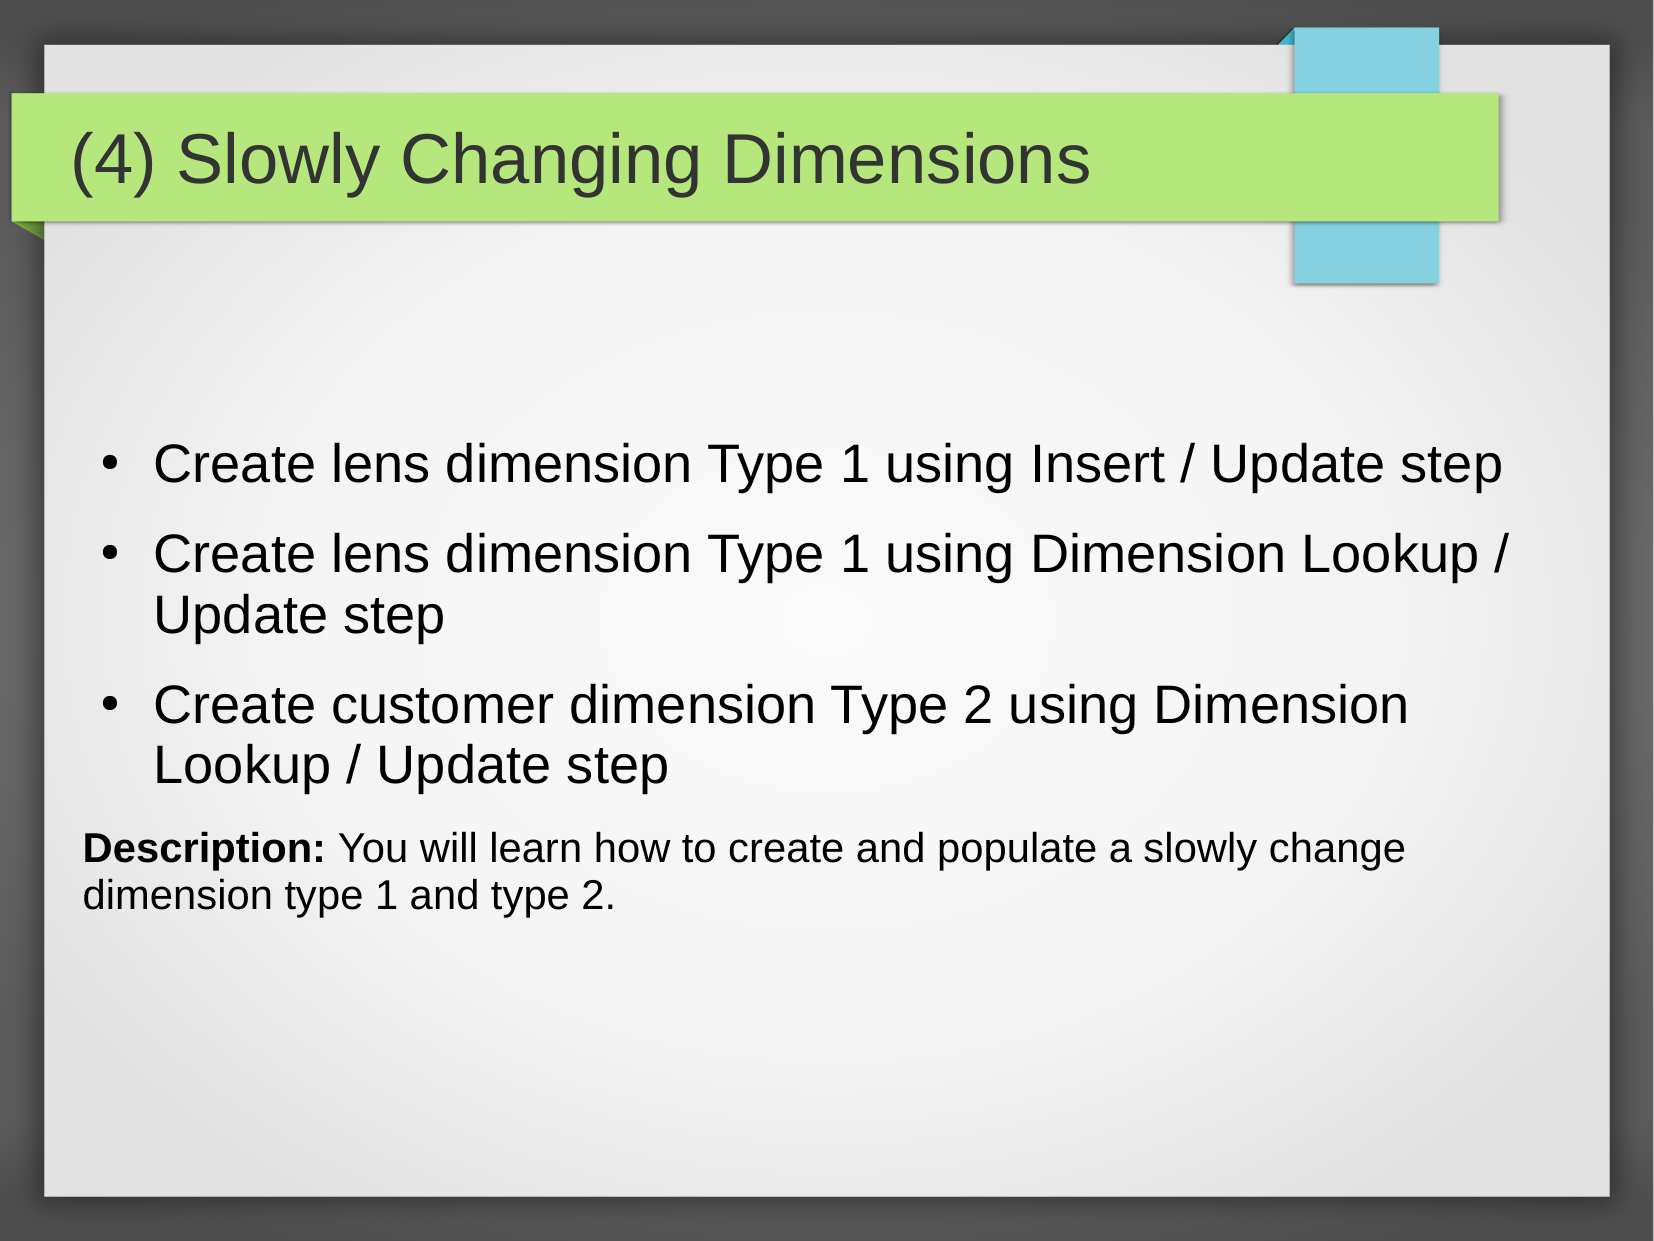

# (4) Slowly Changing Dimensions
Create lens dimension Type 1 using Insert / Update step
Create lens dimension Type 1 using Dimension Lookup / Update step
Create customer dimension Type 2 using Dimension Lookup / Update step
Description: You will learn how to create and populate a slowly change dimension type 1 and type 2.